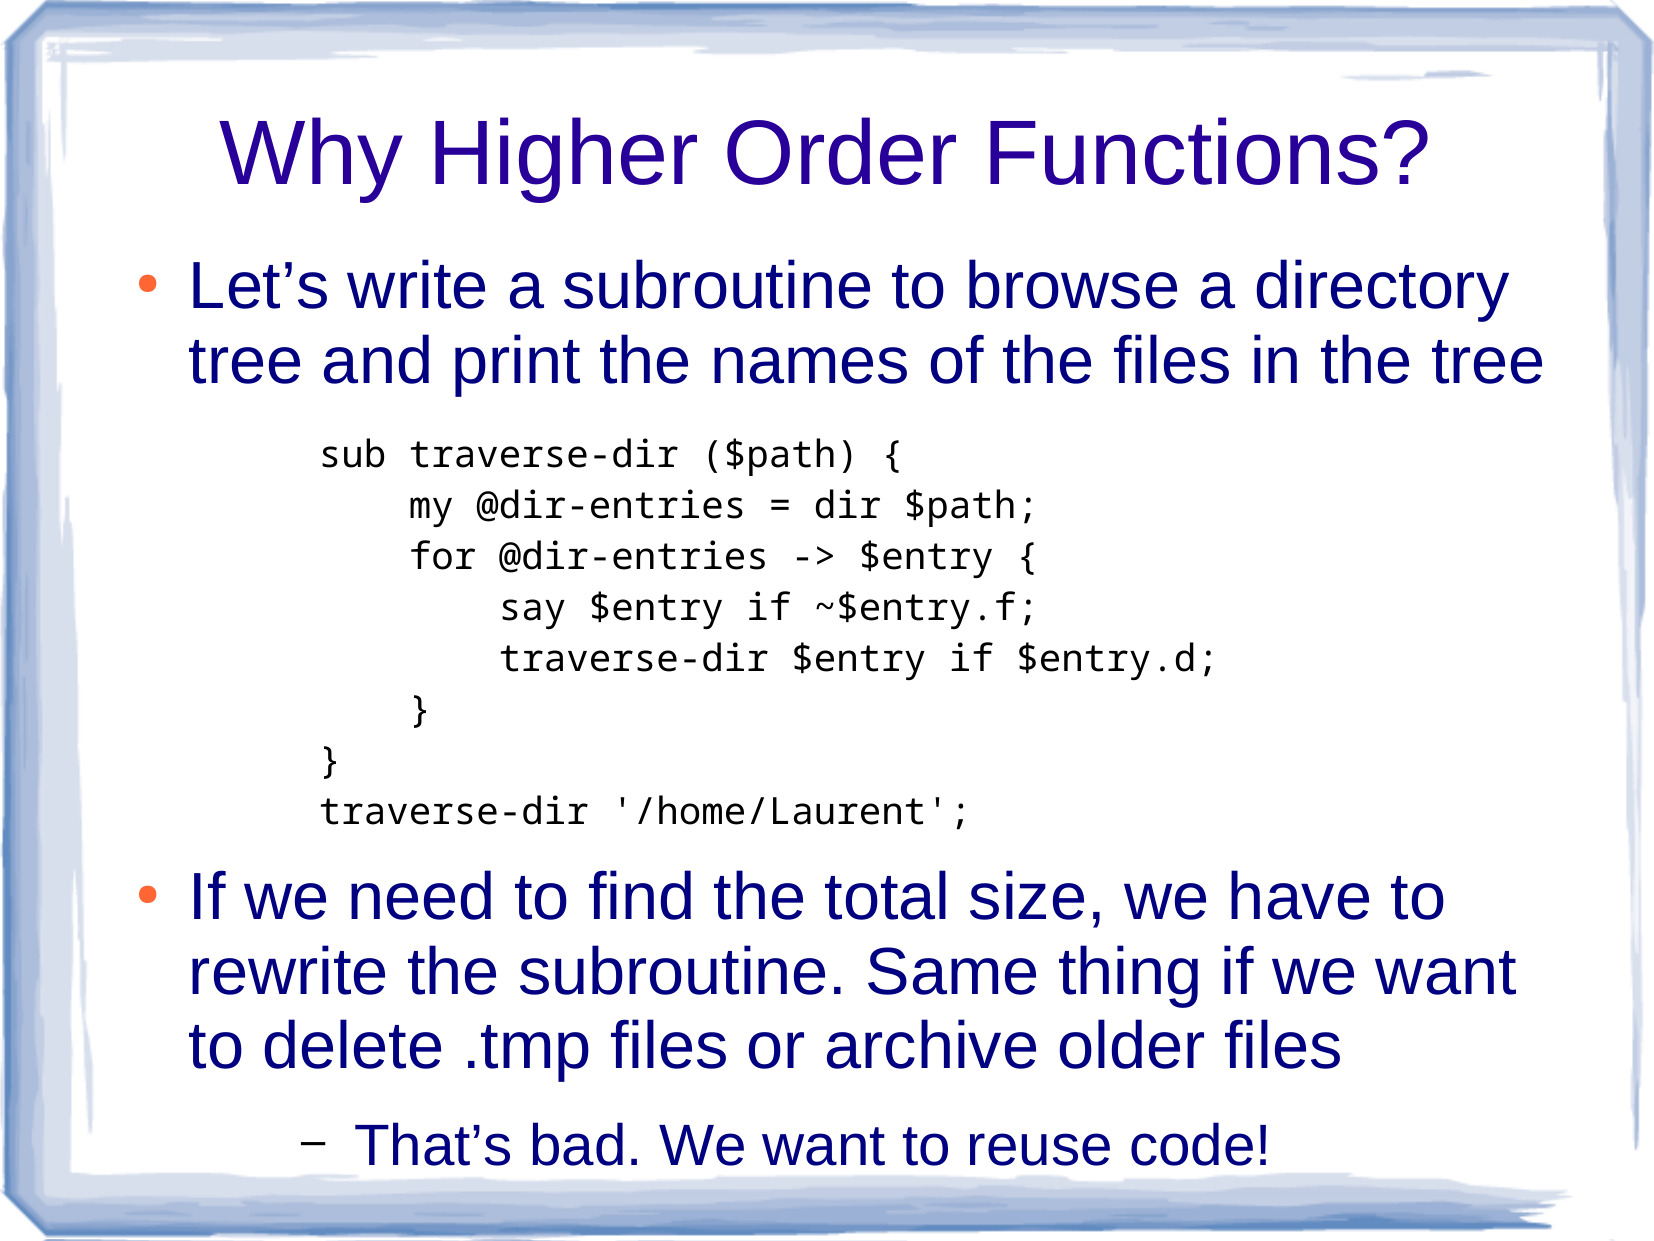

# Why Higher Order Functions?
Let’s write a subroutine to browse a directory tree and print the names of the files in the tree
sub traverse-dir ($path) {
 my @dir-entries = dir $path;
 for @dir-entries -> $entry {
 say $entry if ~$entry.f;
 traverse-dir $entry if $entry.d;
 }
}
traverse-dir '/home/Laurent';
If we need to find the total size, we have to rewrite the subroutine. Same thing if we want to delete .tmp files or archive older files
That’s bad. We want to reuse code!